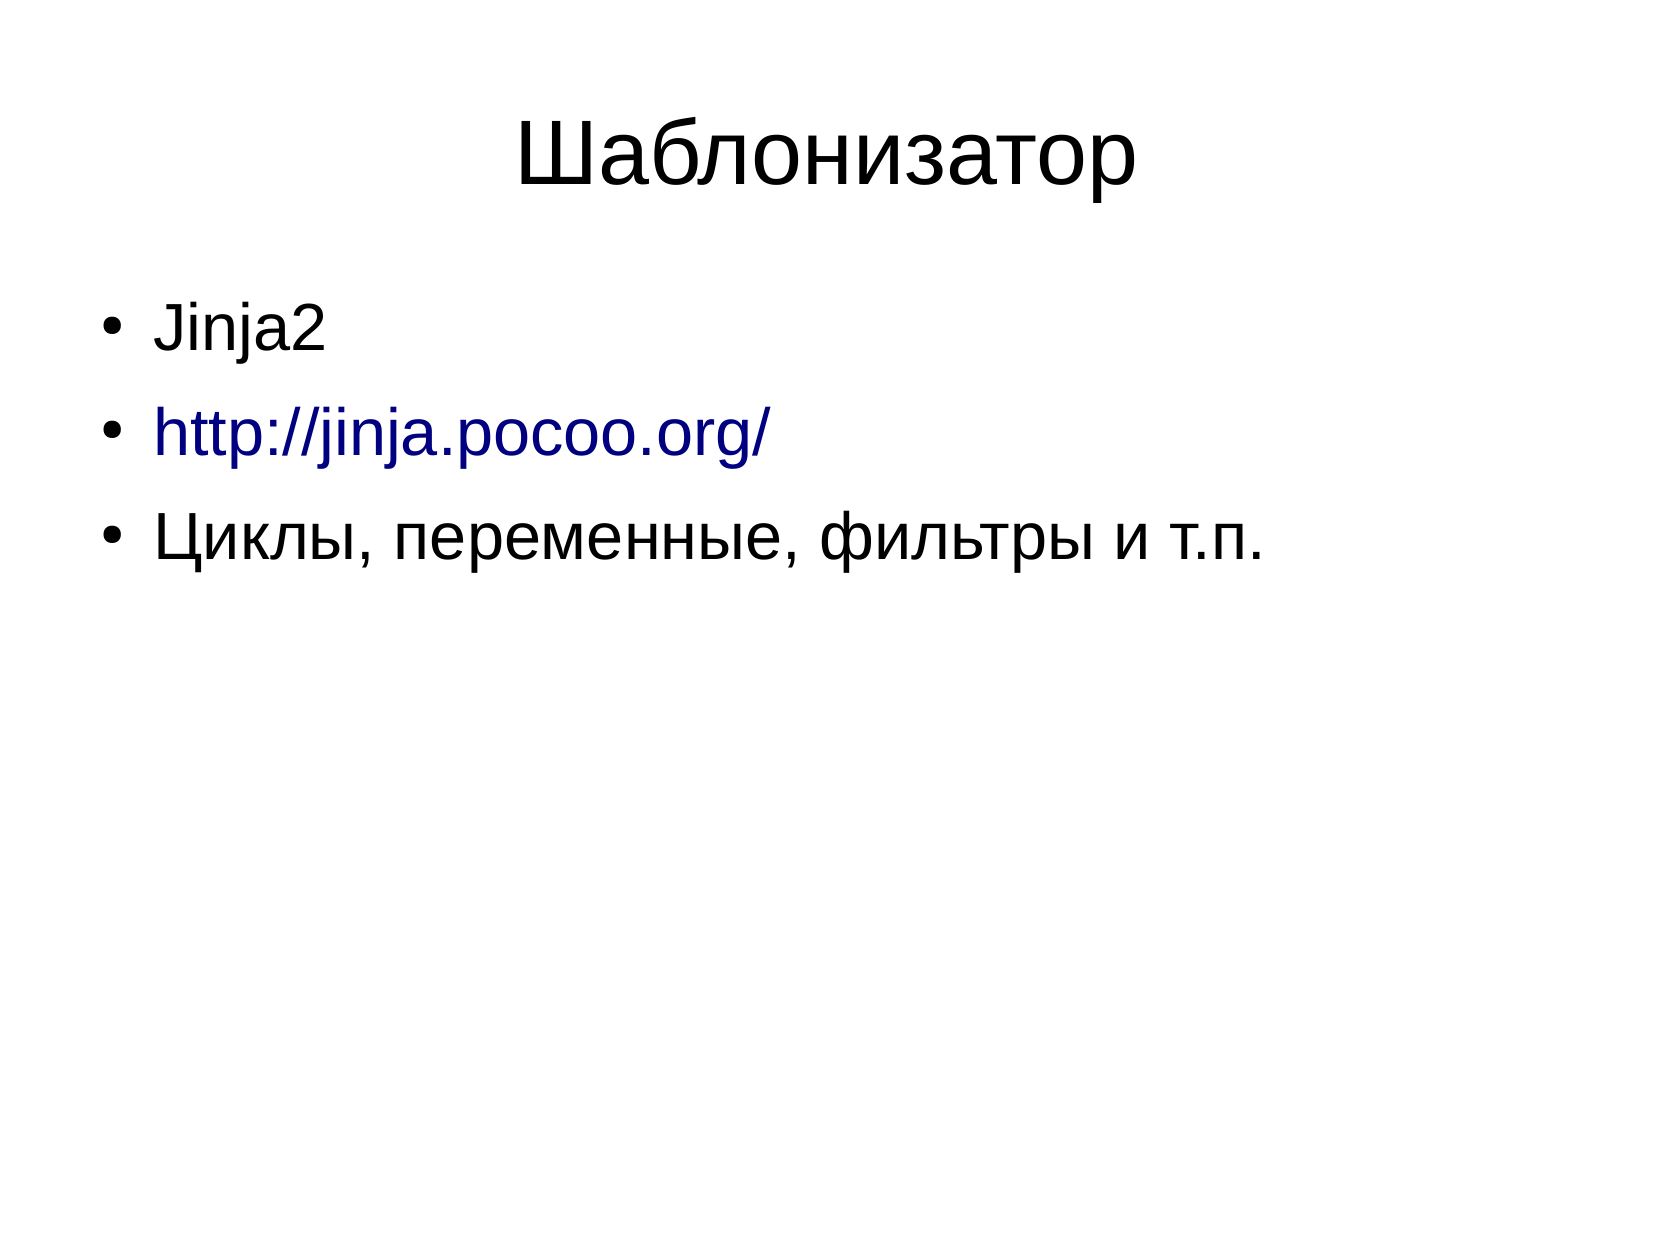

# Шаблонизатор
Jinja2
http://jinja.pocoo.org/
Циклы, переменные, фильтры и т.п.